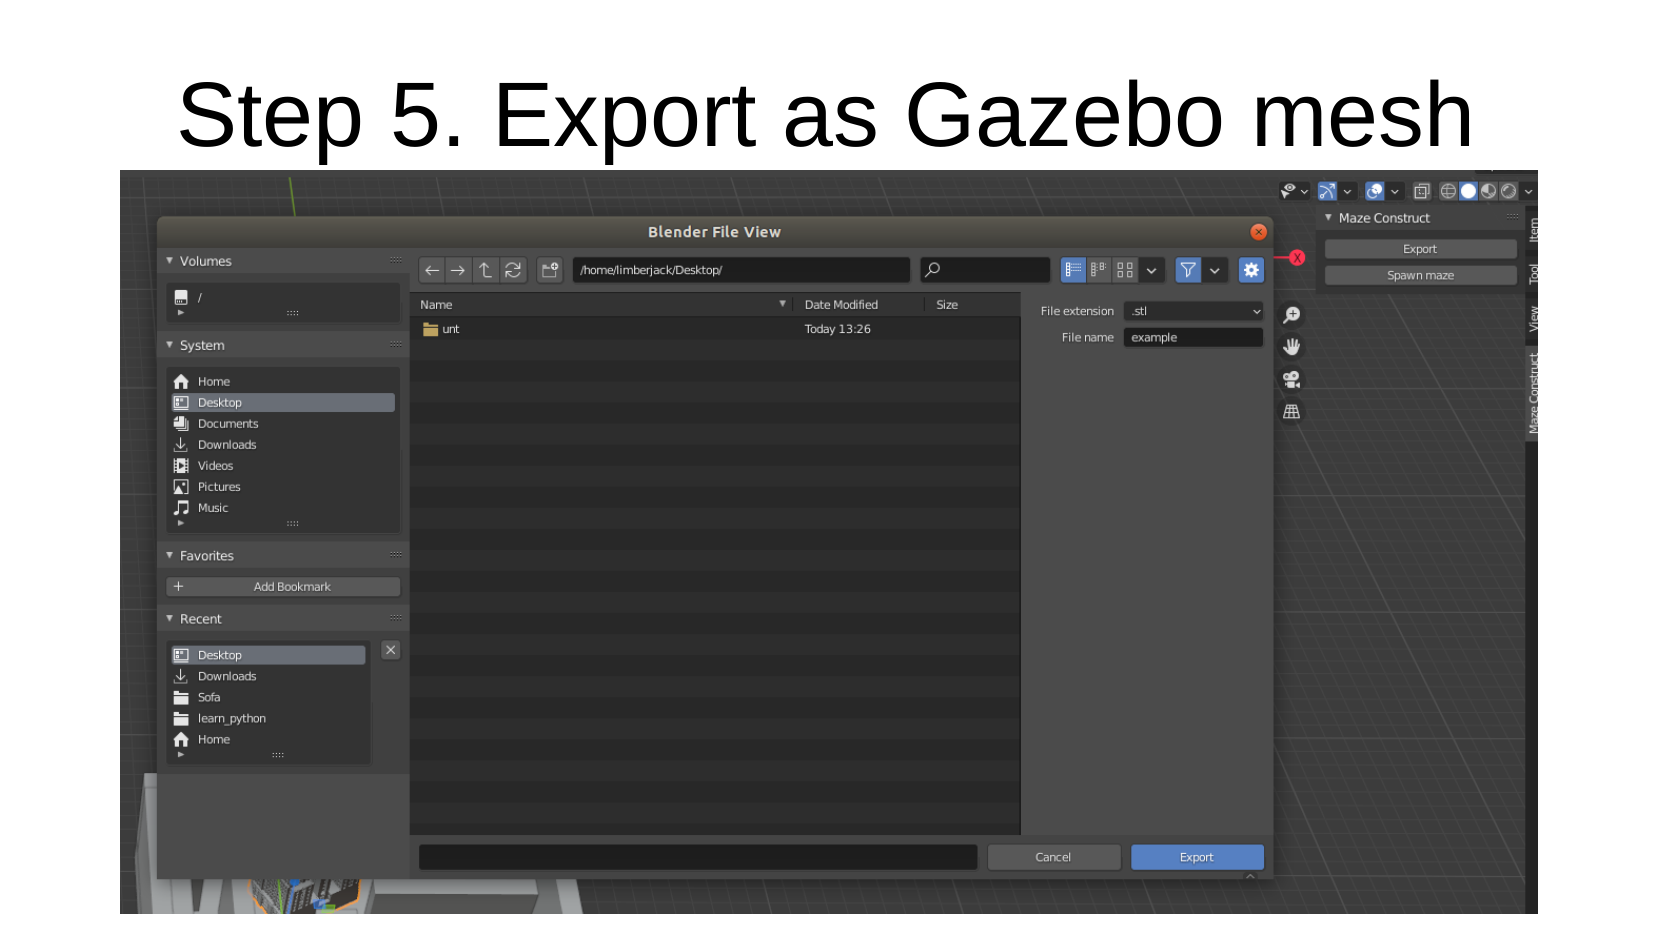

# Step 5. Export as Gazebo mesh